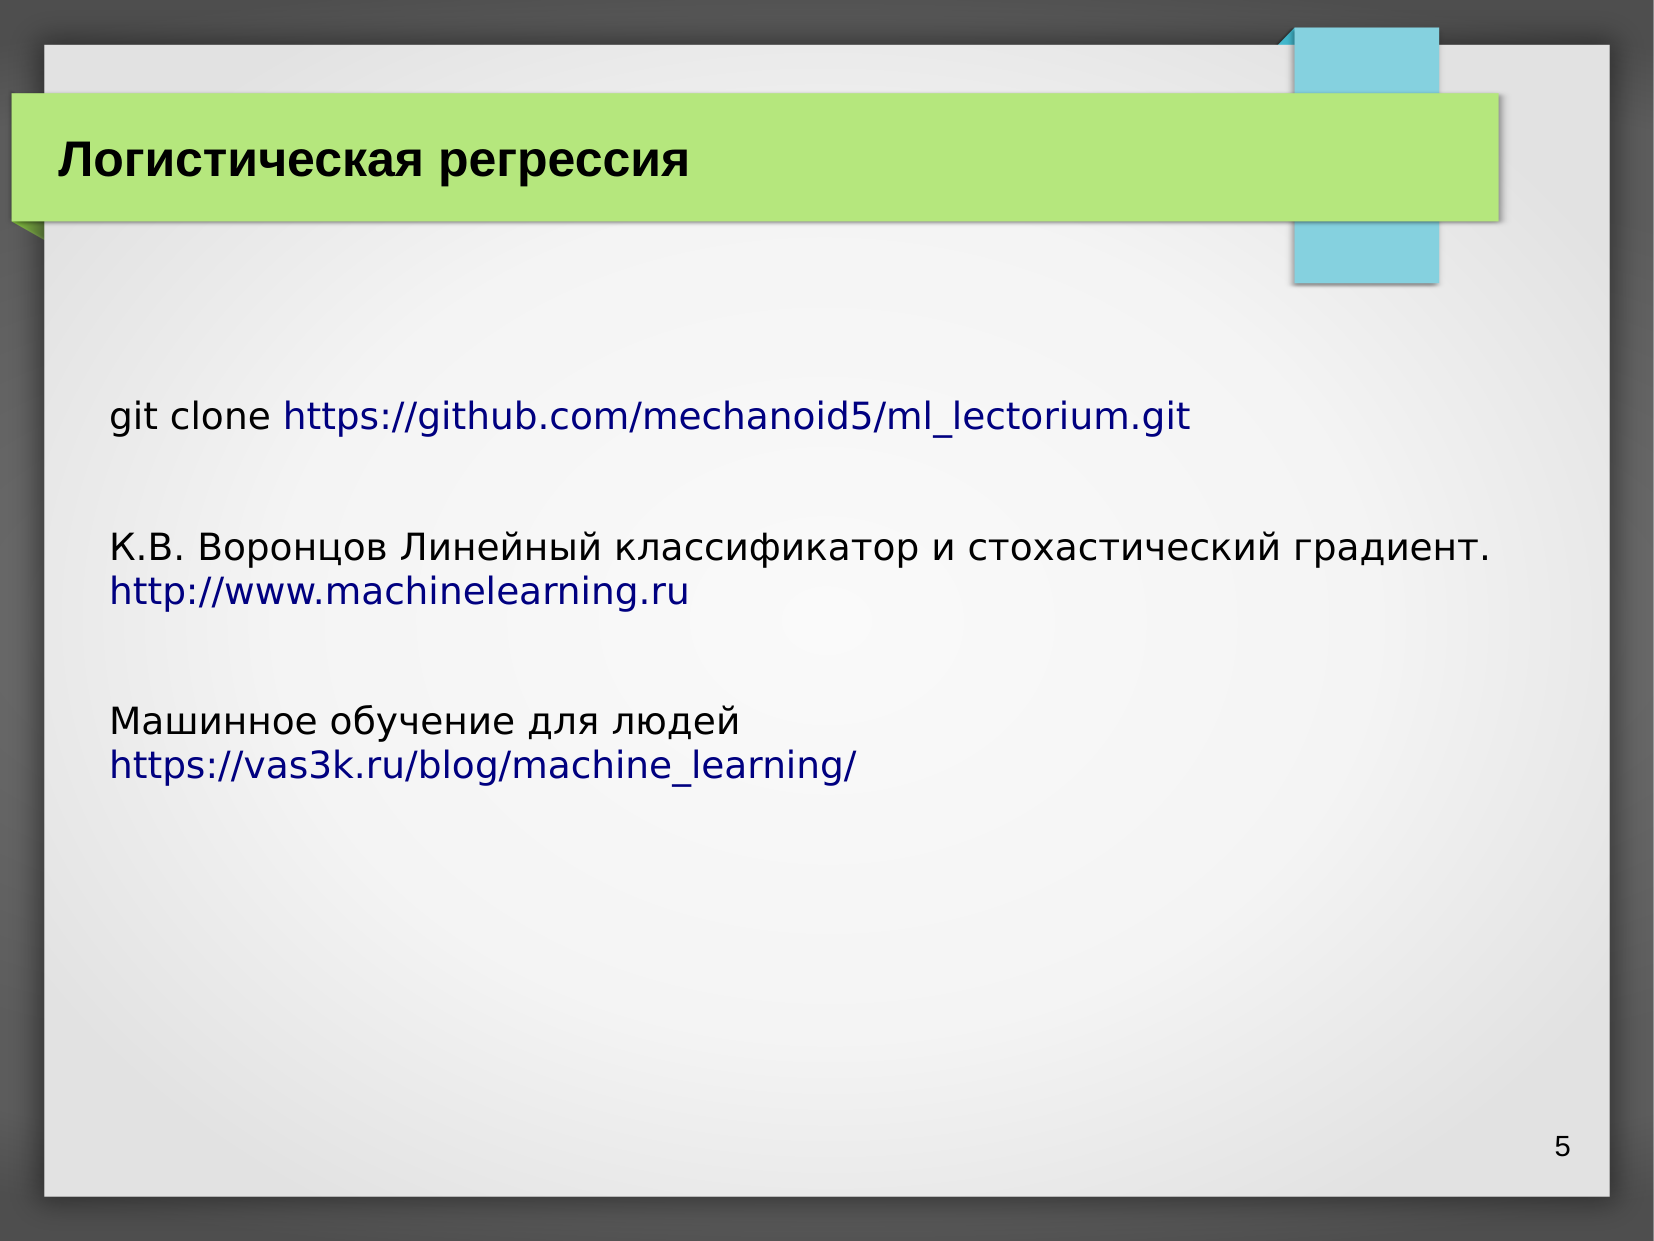

# Логистическая регрессия
git clone https://github.com/mechanoid5/ml_lectorium.git
К.В. Воронцов Линейный классификатор и стохастический градиент. http://www.machinelearning.ru
Машинное обучение для людей https://vas3k.ru/blog/machine_learning/
5